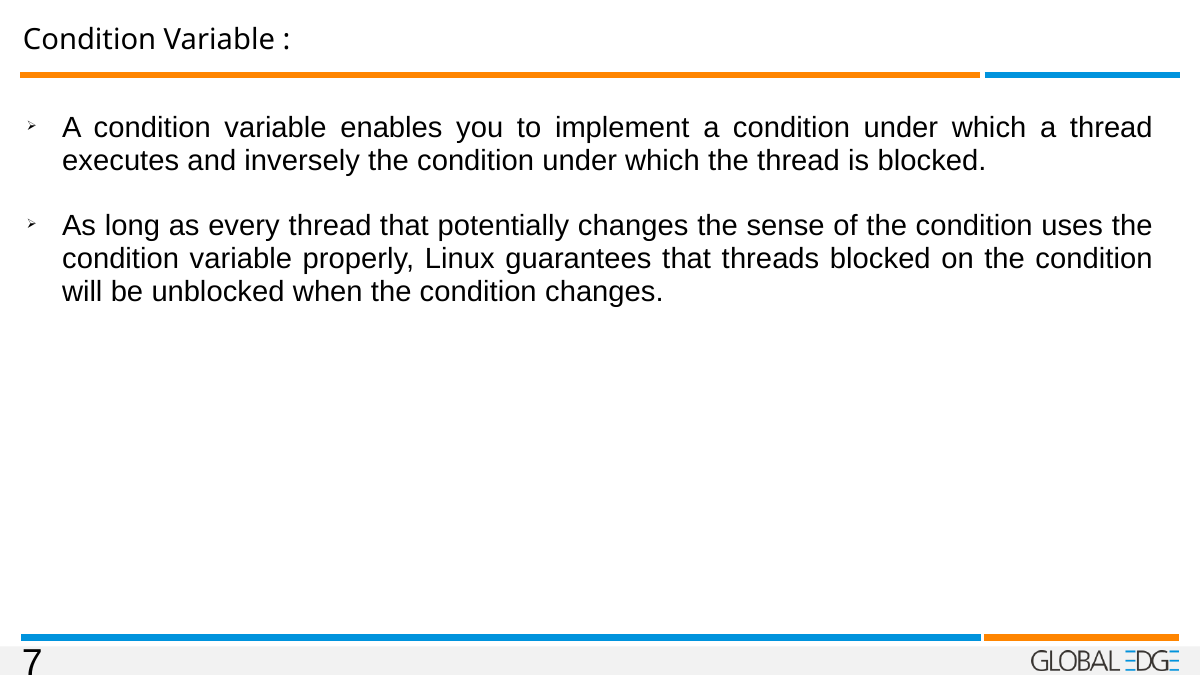

Condition Variable :
A condition variable enables you to implement a condition under which a thread executes and inversely the condition under which the thread is blocked.
As long as every thread that potentially changes the sense of the condition uses the condition variable properly, Linux guarantees that threads blocked on the condition will be unblocked when the condition changes.